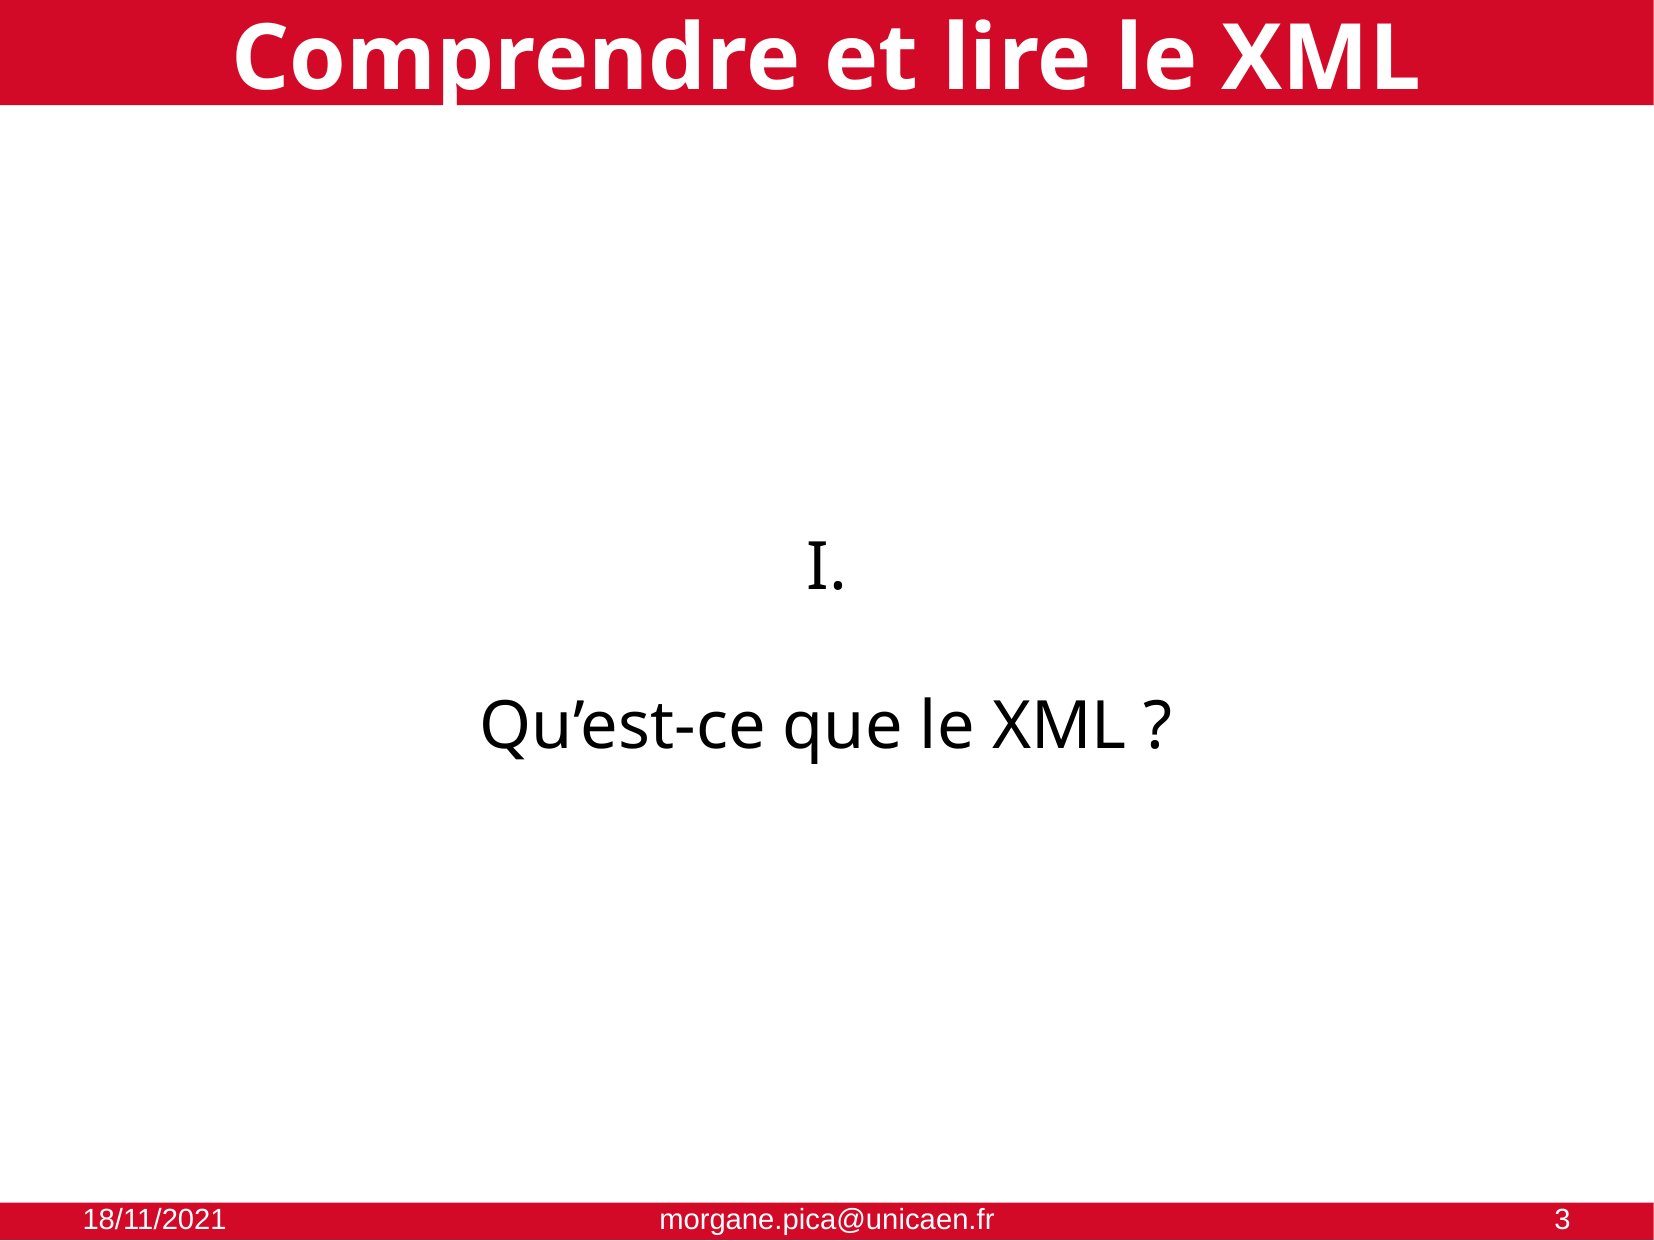

# Comprendre et lire le XML
I.
Qu’est-ce que le XML ?
18/11/2021
morgane.pica@unicaen.fr
3